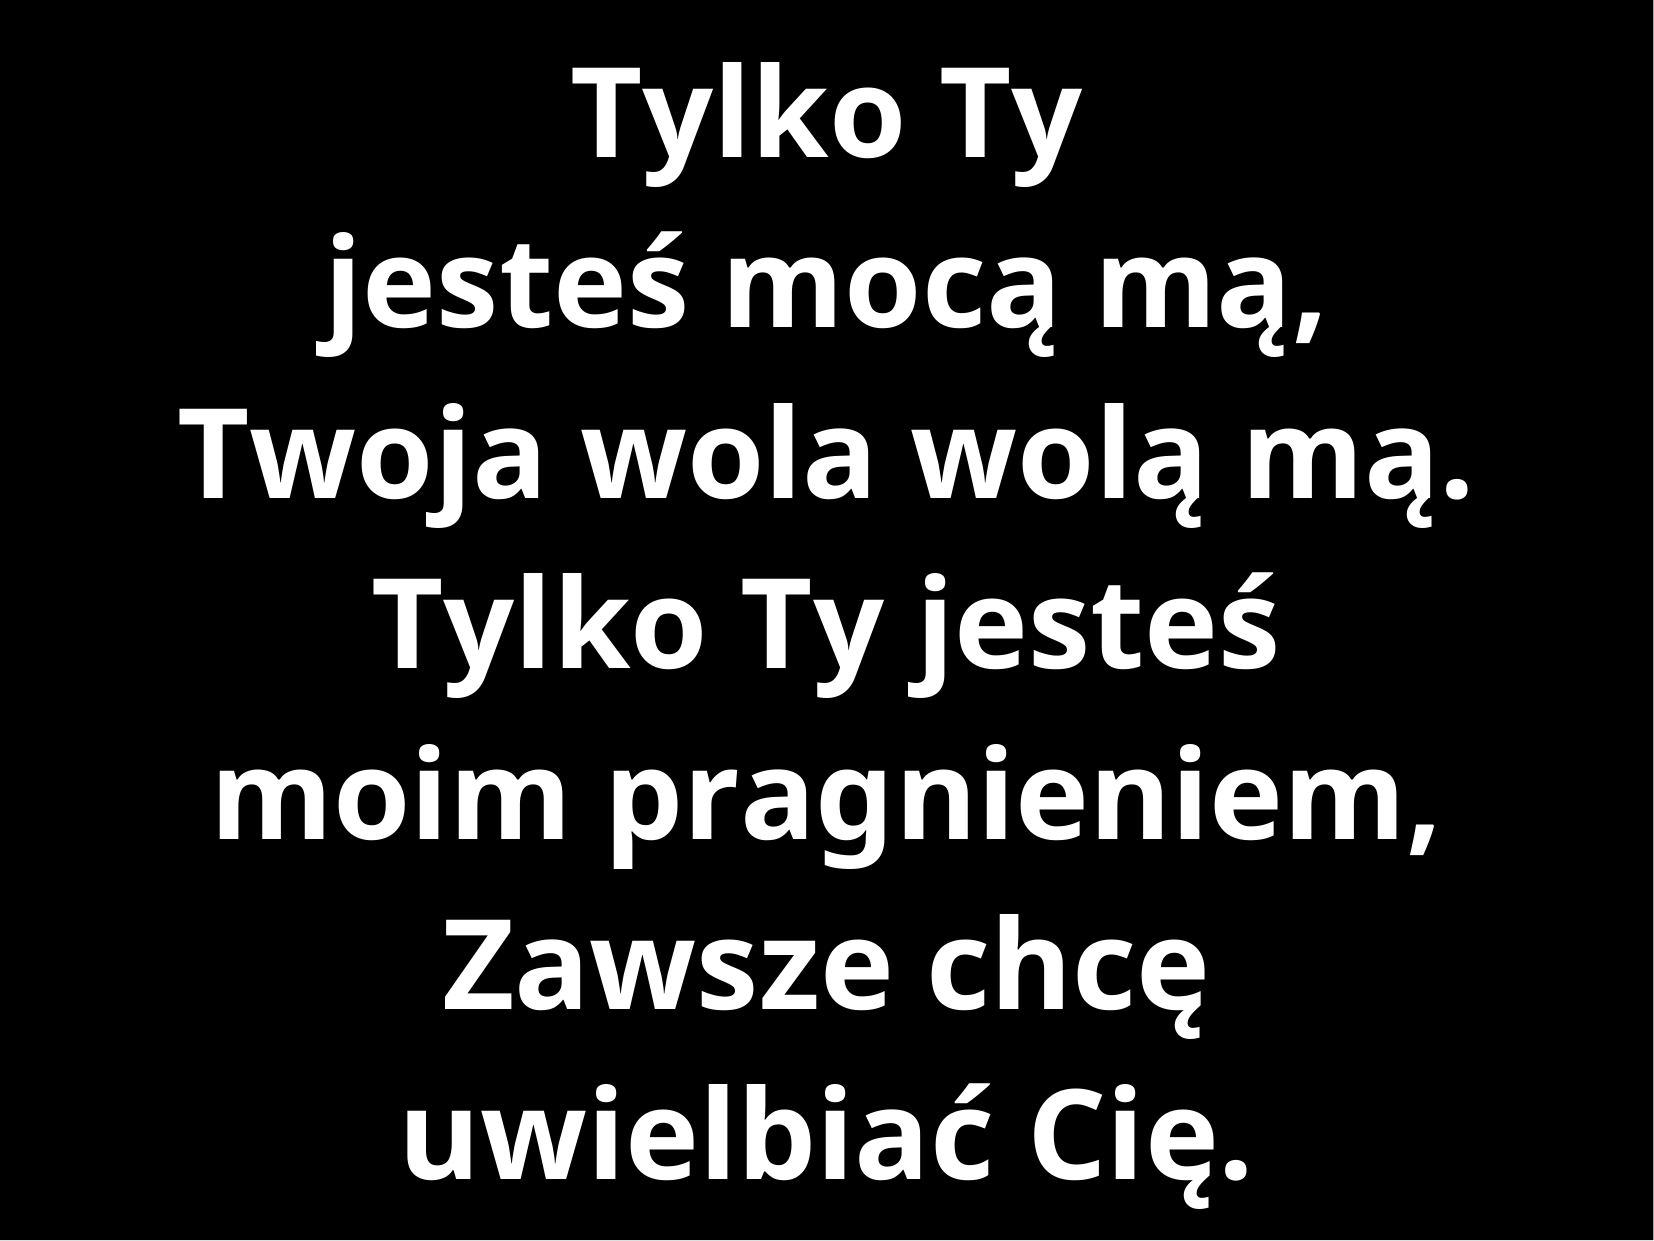

# Tylko Ty jesteś mocą mą, Twoja wola wolą mą. Tylko Ty jesteś moim pragnieniem, Zawsze chcę uwielbiać Cię.